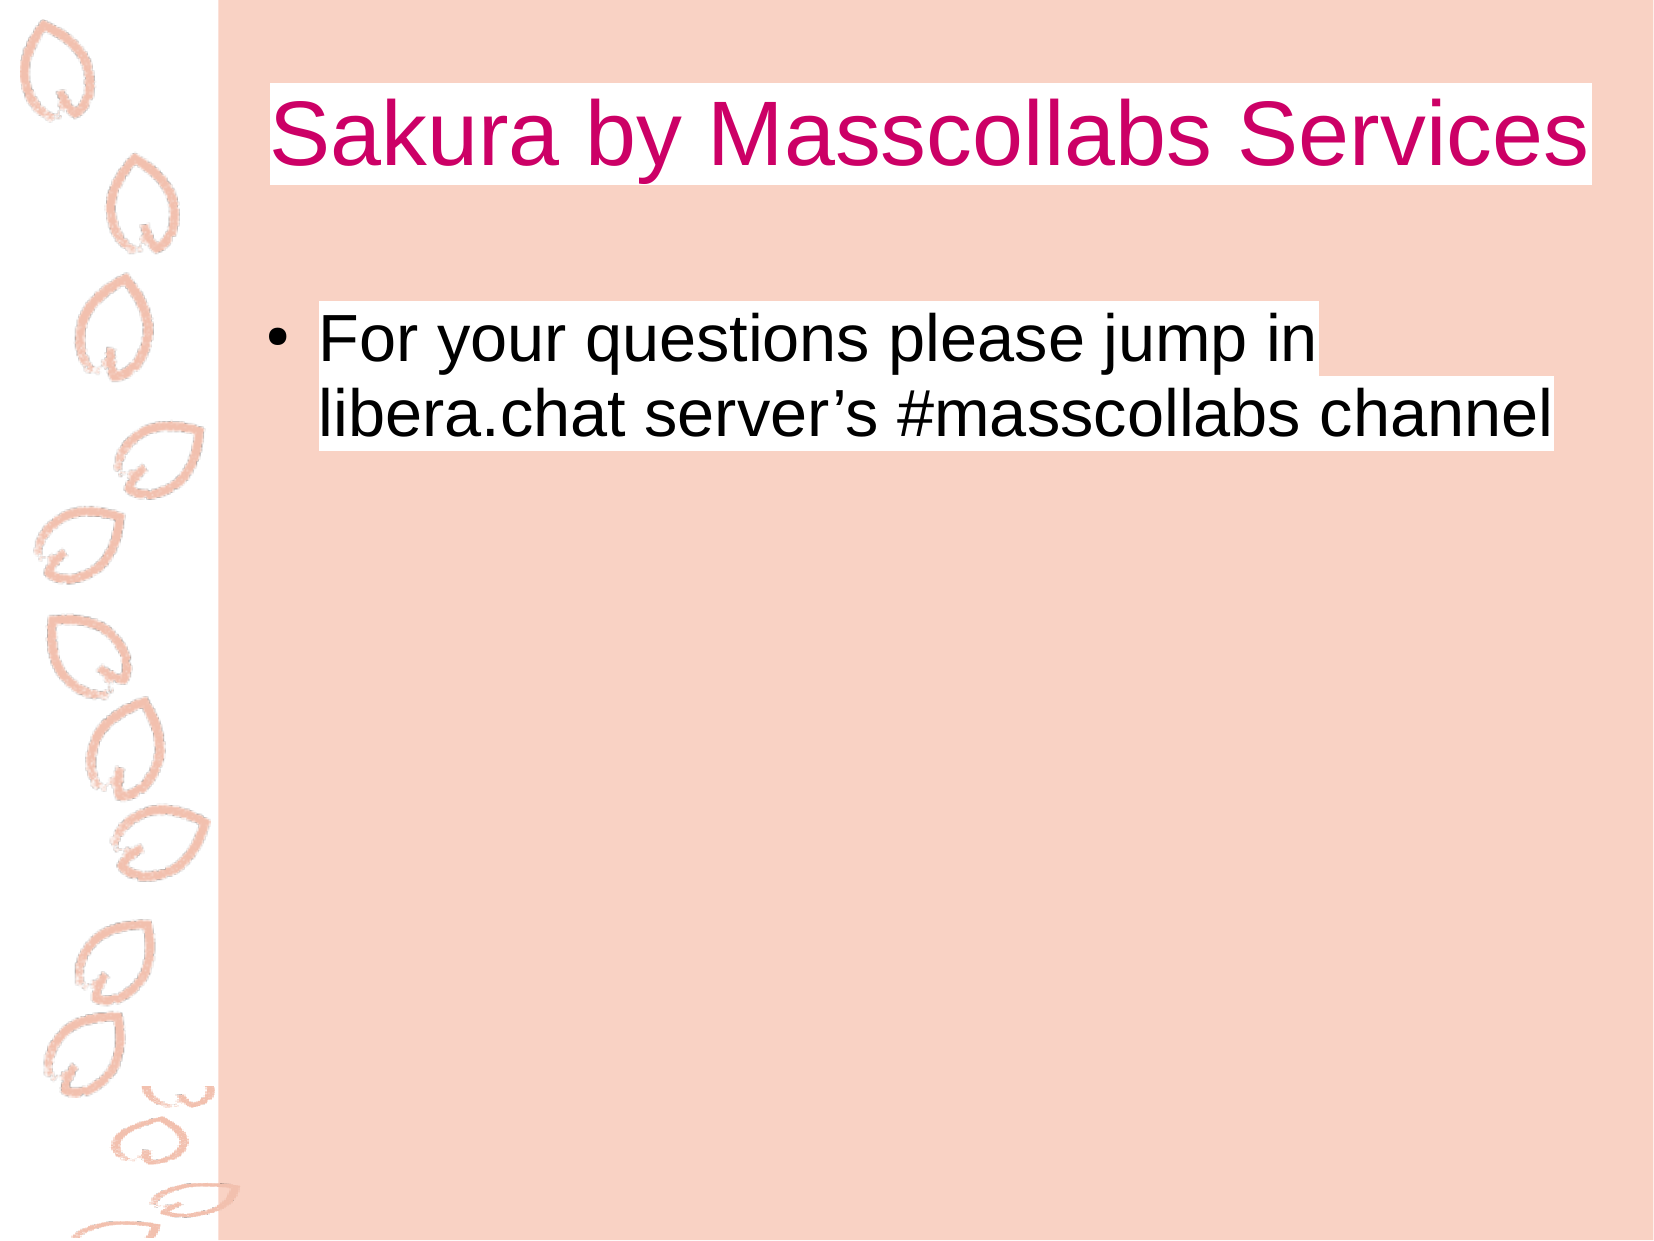

# Sakura by Masscollabs Services
For your questions please jump in libera.chat server’s #masscollabs channel